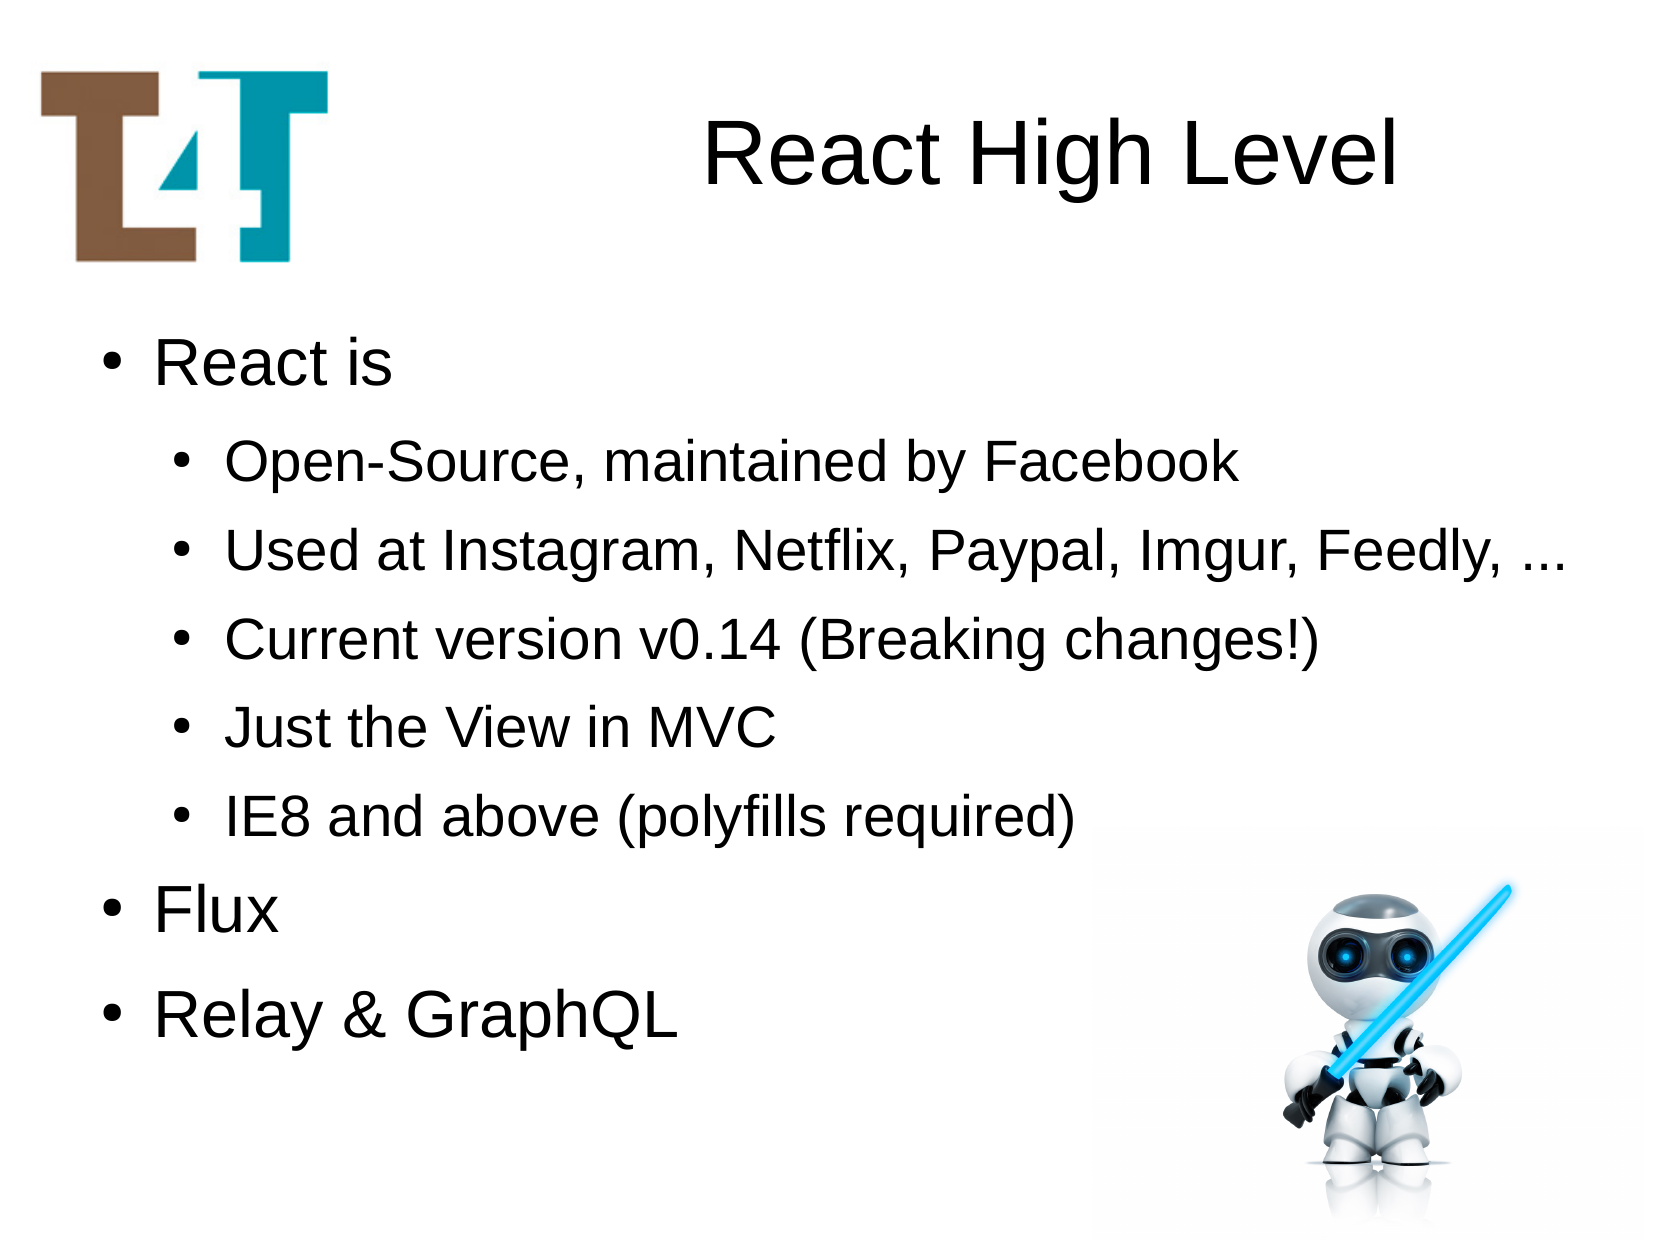

# React High Level
React is
Open-Source, maintained by Facebook
Used at Instagram, Netflix, Paypal, Imgur, Feedly, ...
Current version v0.14 (Breaking changes!)
Just the View in MVC
IE8 and above (polyfills required)
Flux
Relay & GraphQL